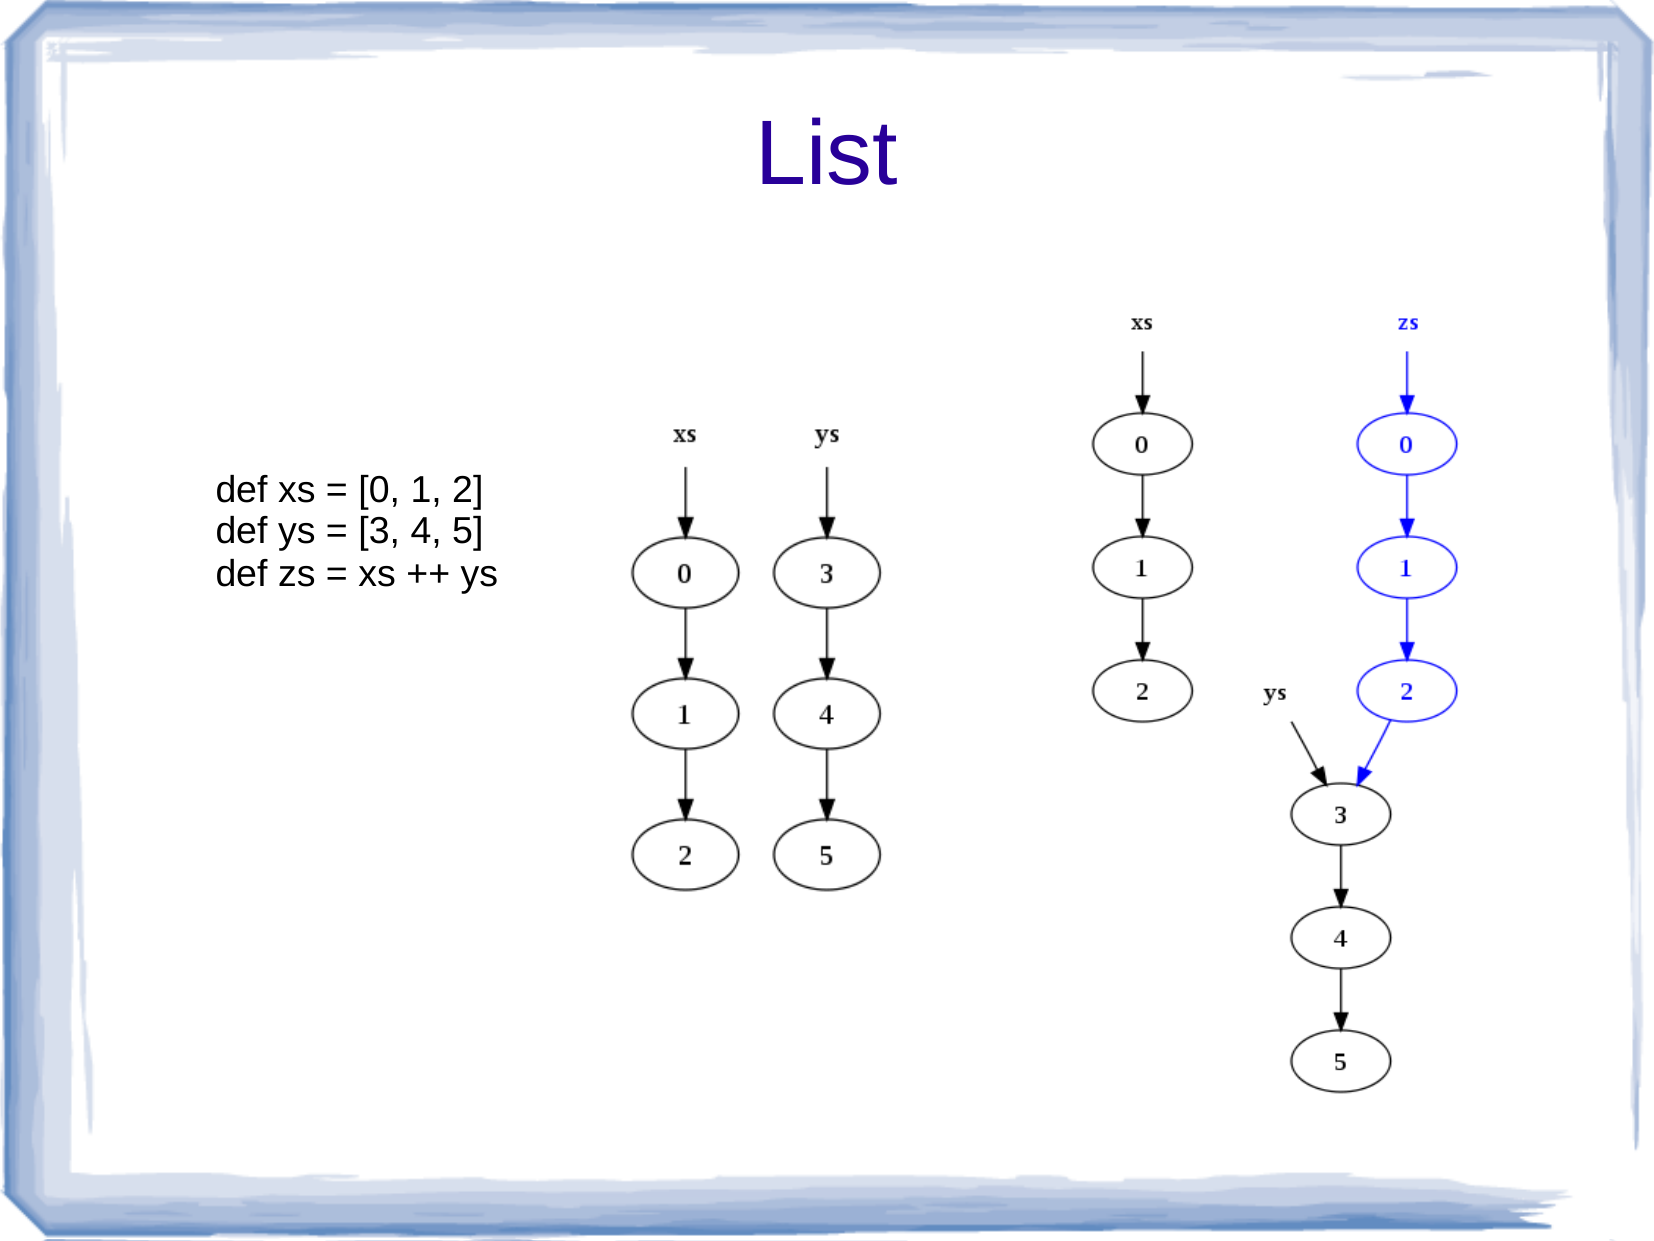

# List
def xs = [0, 1, 2]
def ys = [3, 4, 5]
def zs = xs ++ ys